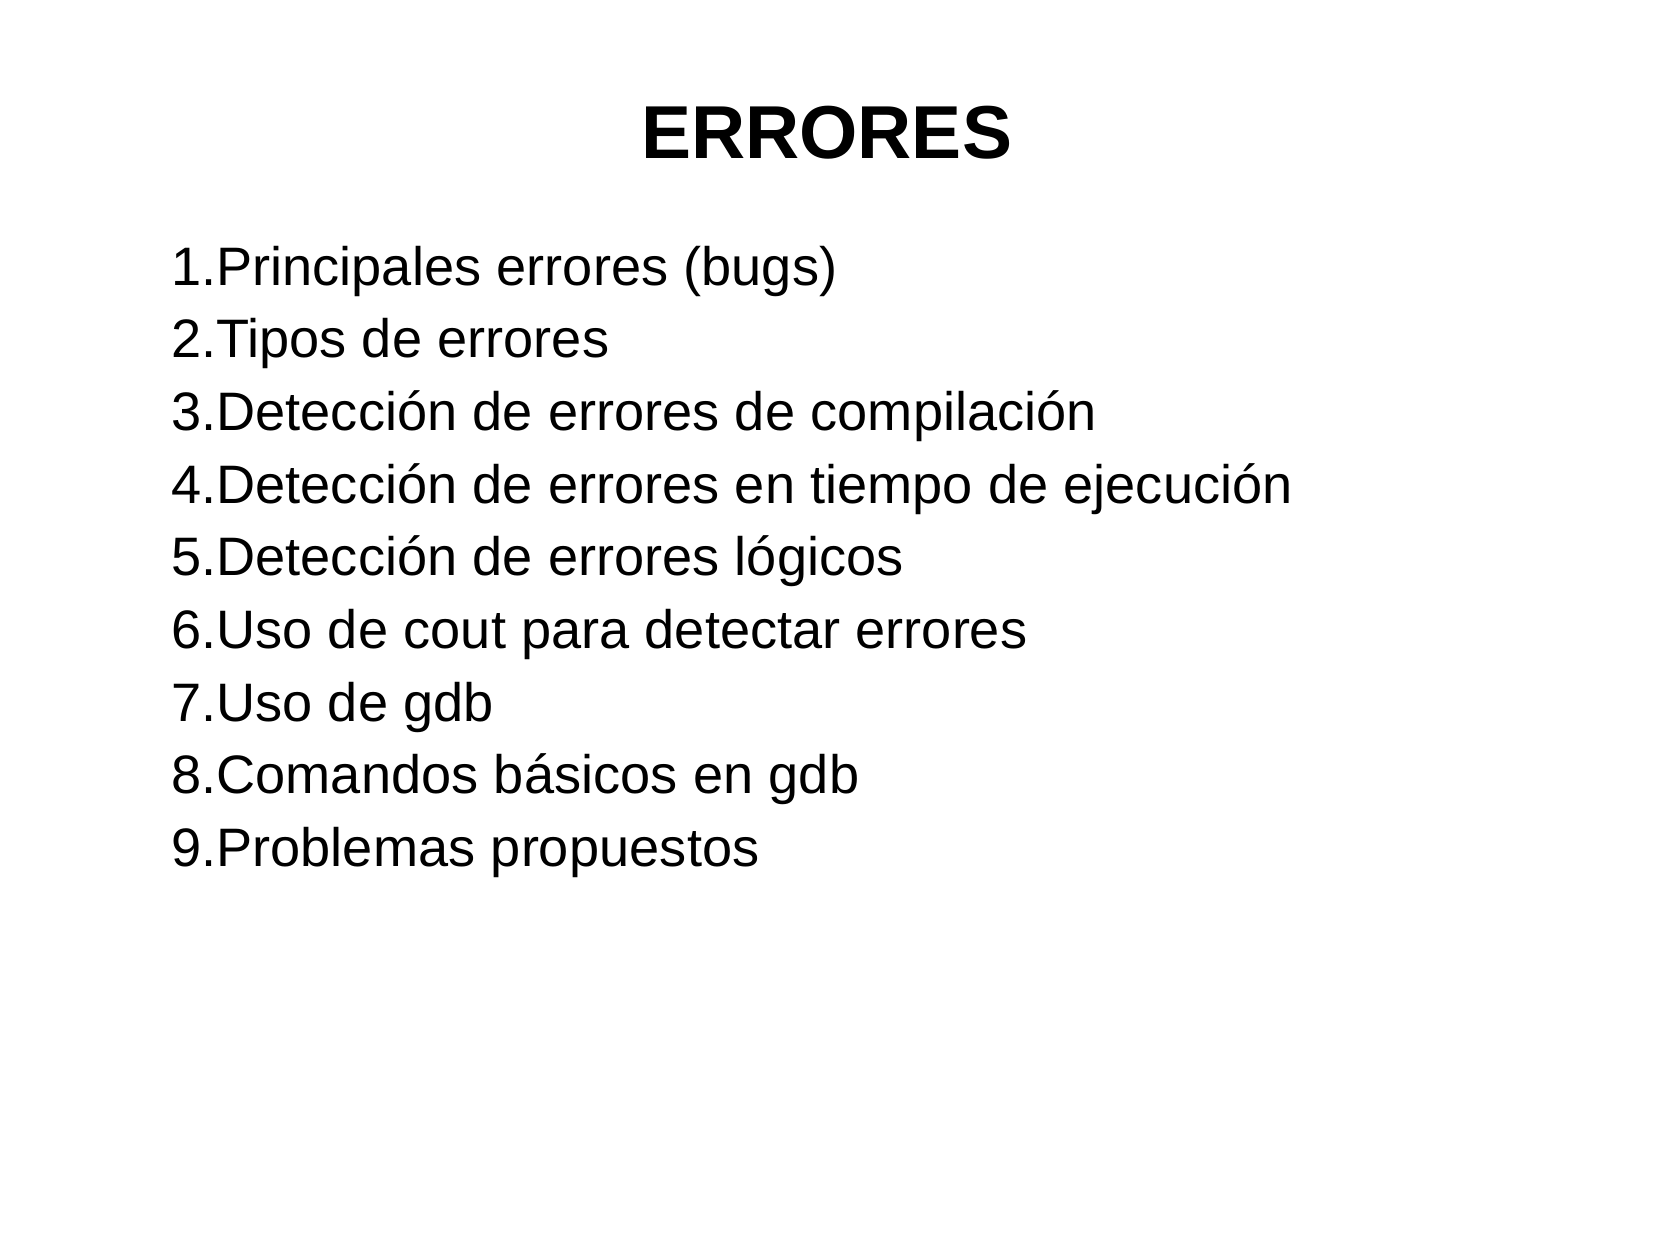

# ERRORES
Principales errores (bugs)
Tipos de errores
Detección de errores de compilación
Detección de errores en tiempo de ejecución
Detección de errores lógicos
Uso de cout para detectar errores
Uso de gdb
Comandos básicos en gdb
Problemas propuestos